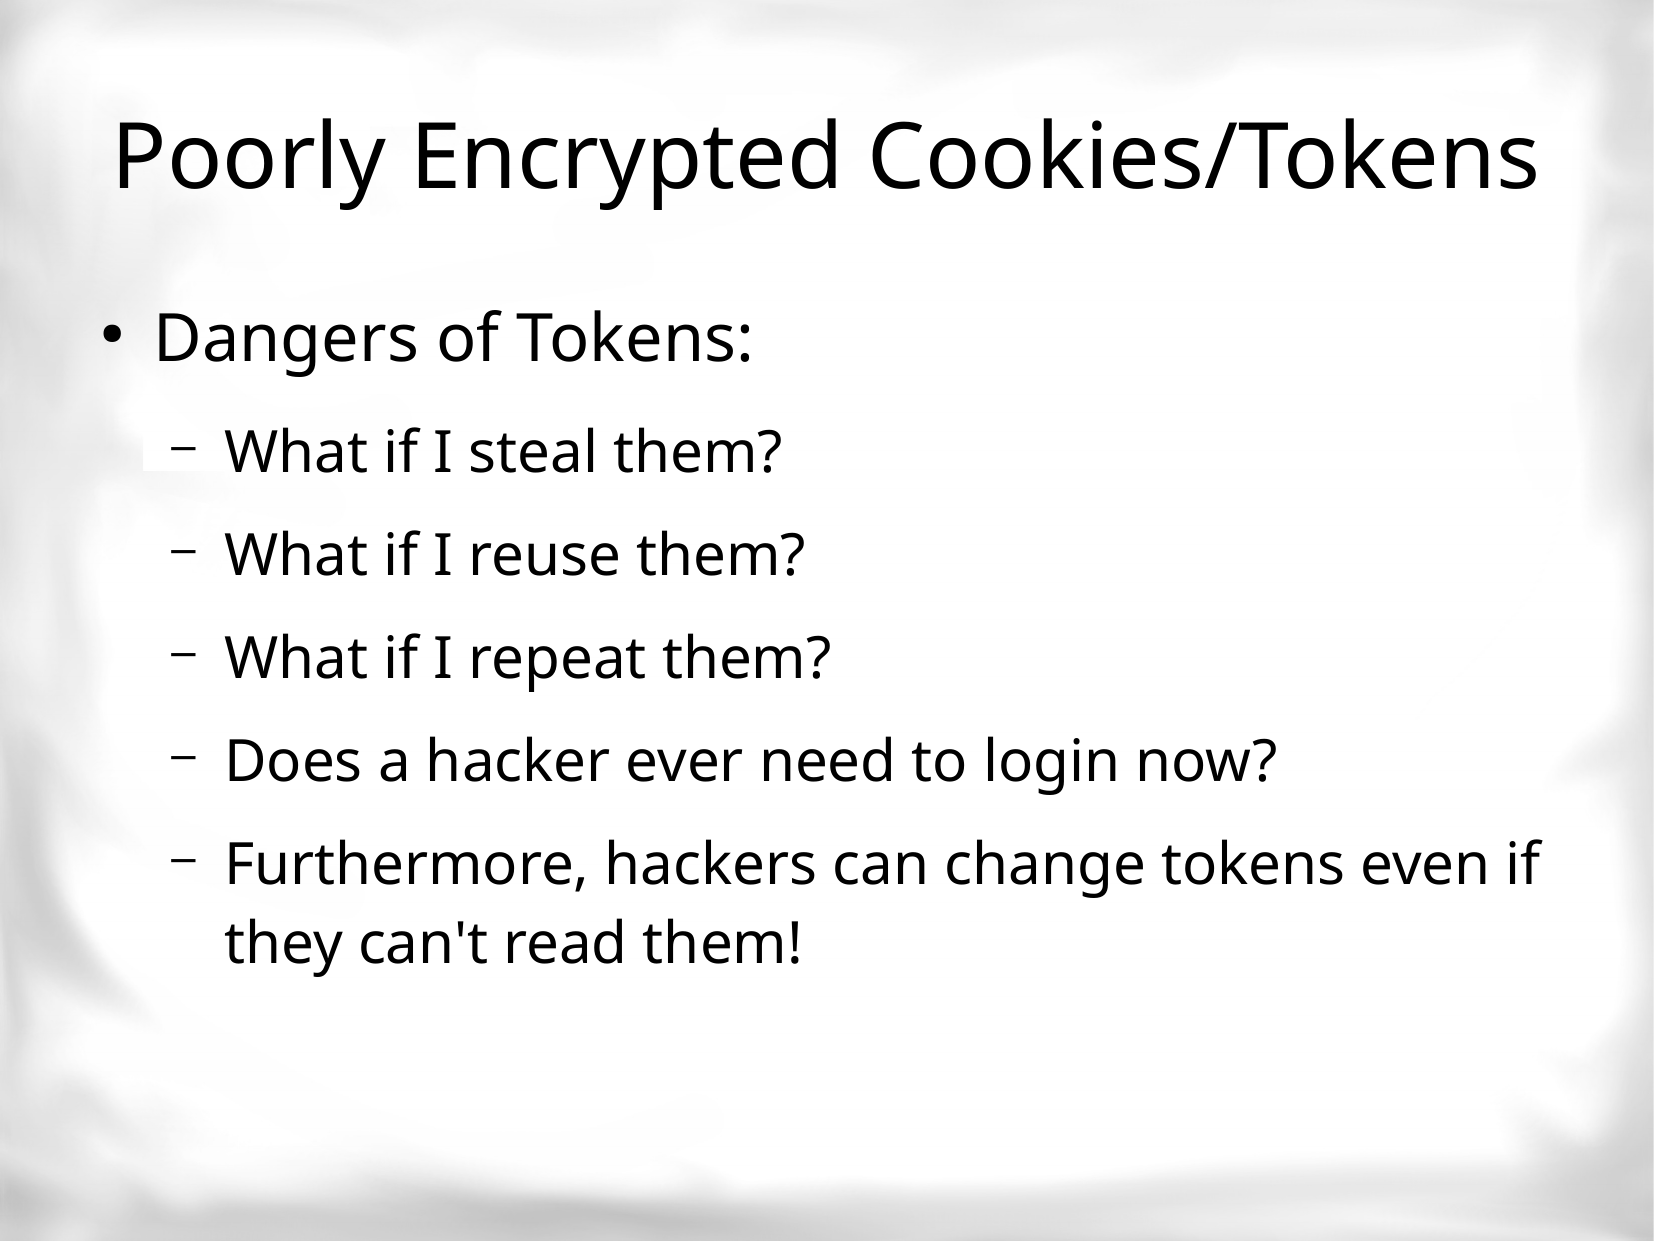

# Poorly Encrypted Cookies/Tokens
Dangers of Tokens:
What if I steal them?
What if I reuse them?
What if I repeat them?
Does a hacker ever need to login now?
Furthermore, hackers can change tokens even if they can't read them!